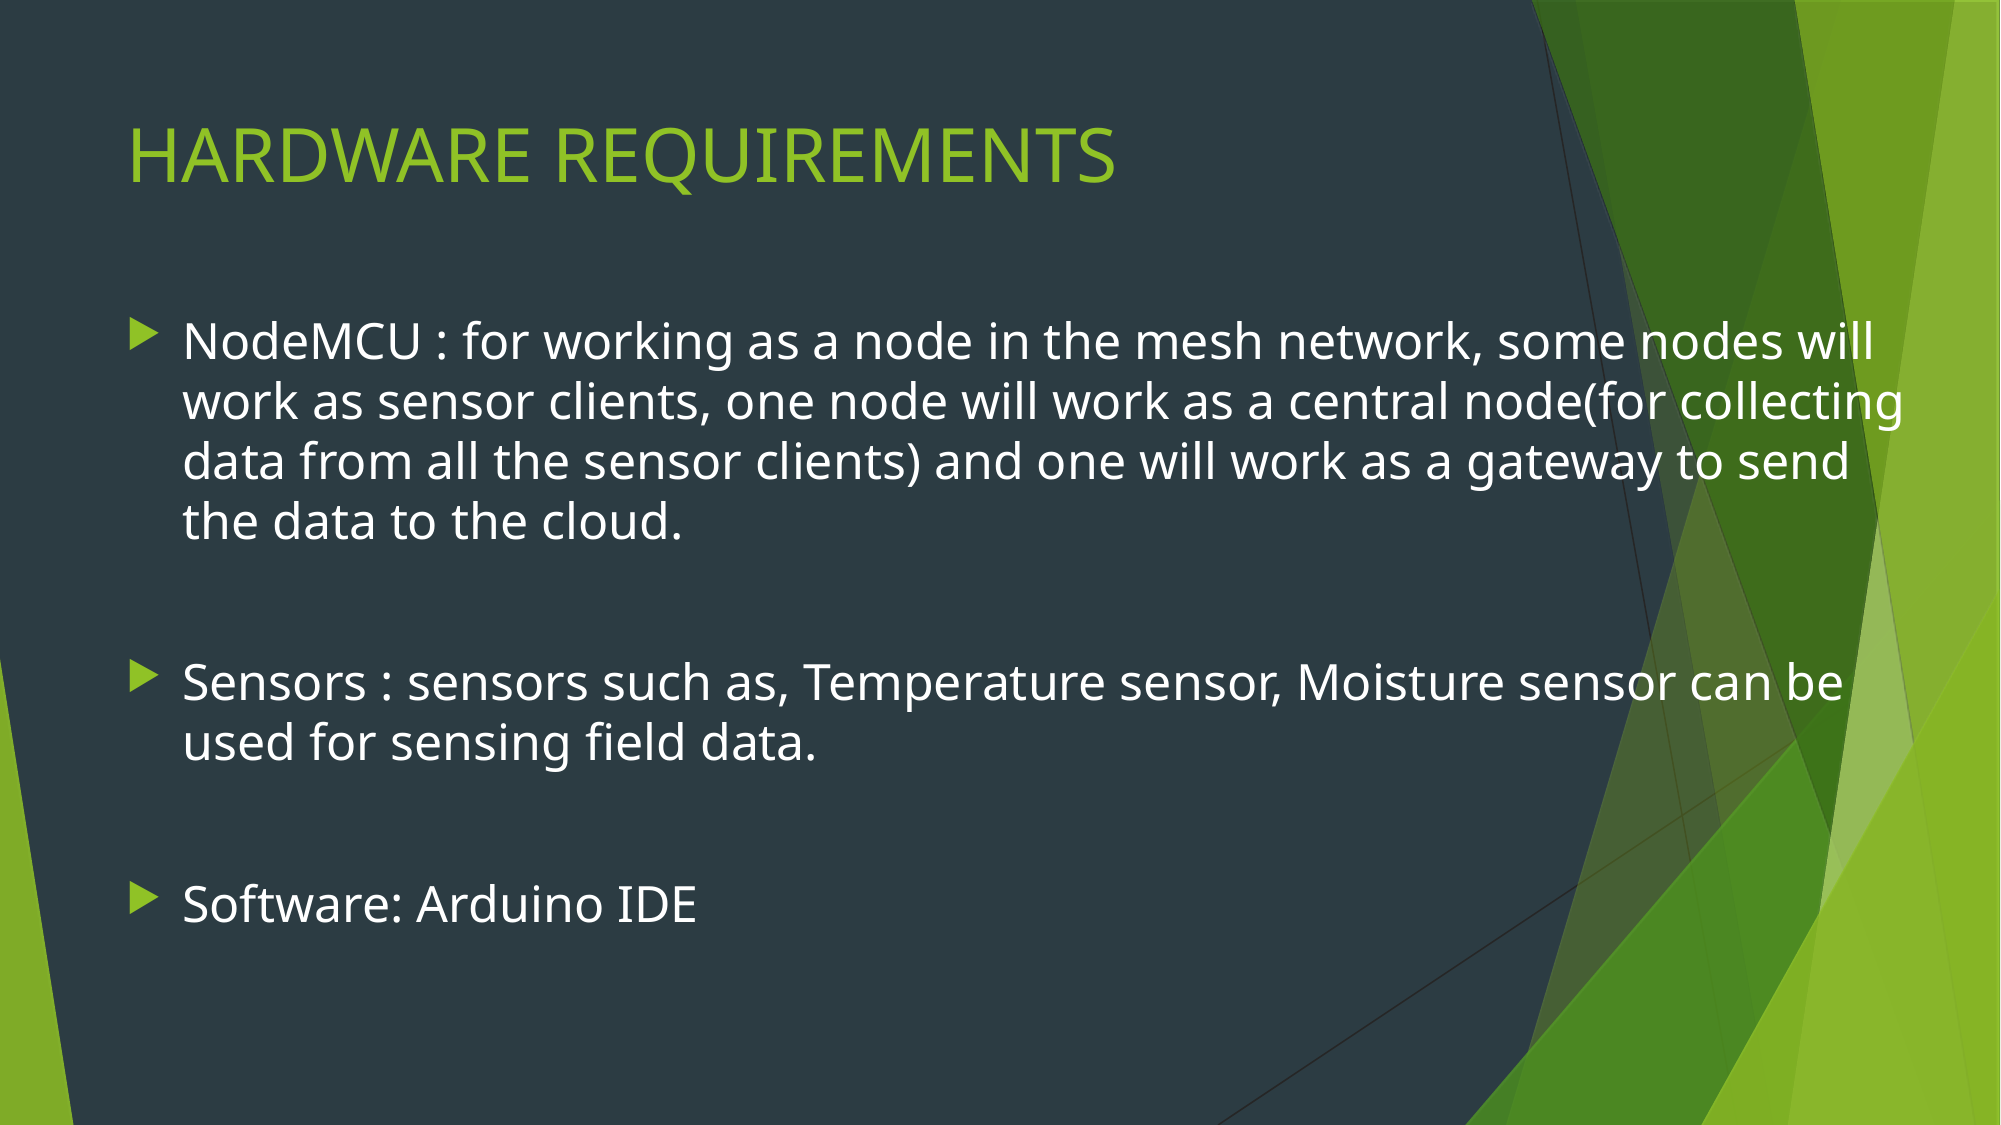

# HARDWARE REQUIREMENTS
NodeMCU : for working as a node in the mesh network, some nodes will work as sensor clients, one node will work as a central node(for collecting data from all the sensor clients) and one will work as a gateway to send the data to the cloud.
Sensors : sensors such as, Temperature sensor, Moisture sensor can be used for sensing field data.
Software: Arduino IDE